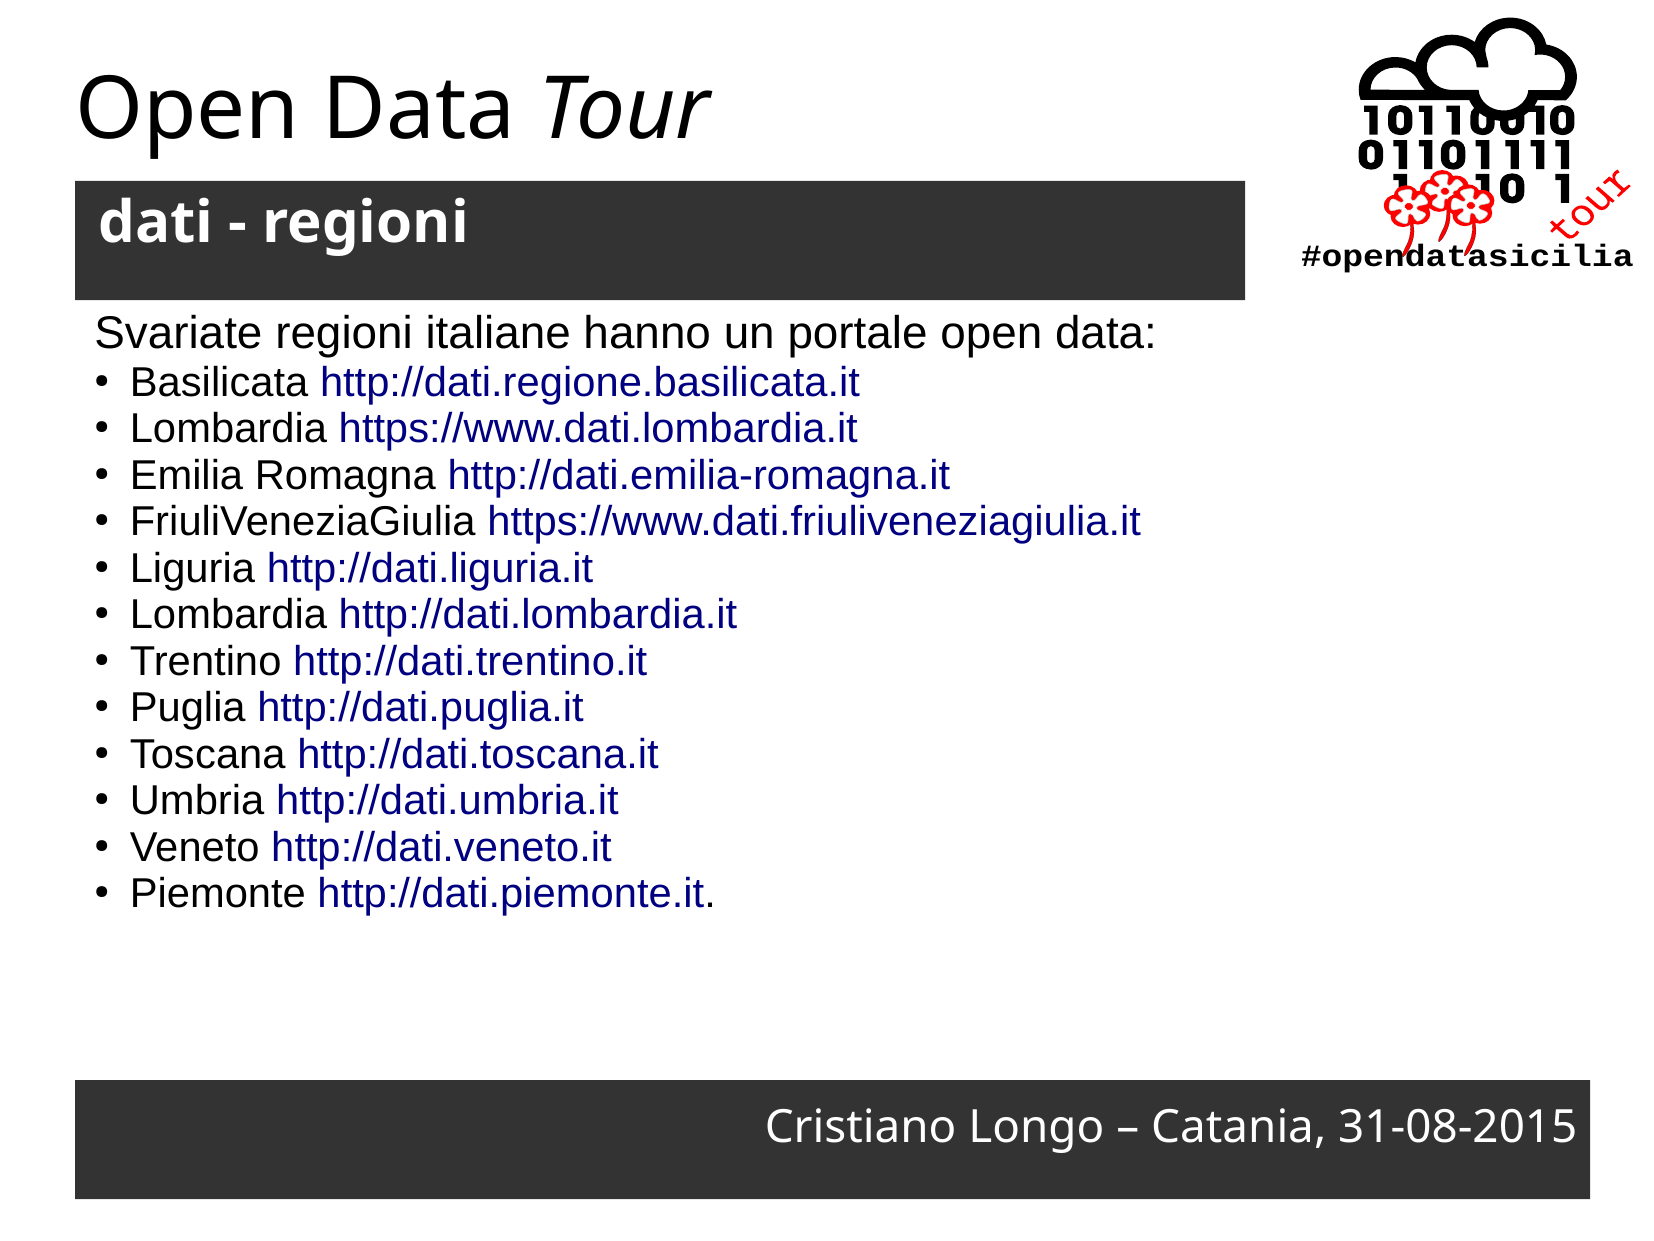

# Open Data Tour
 dati - regioni
Svariate regioni italiane hanno un portale open data:
Basilicata http://dati.regione.basilicata.it
Lombardia https://www.dati.lombardia.it
Emilia Romagna http://dati.emilia-romagna.it
FriuliVeneziaGiulia https://www.dati.friuliveneziagiulia.it
Liguria http://dati.liguria.it
Lombardia http://dati.lombardia.it
Trentino http://dati.trentino.it
Puglia http://dati.puglia.it
Toscana http://dati.toscana.it
Umbria http://dati.umbria.it
Veneto http://dati.veneto.it
Piemonte http://dati.piemonte.it.
 Cristiano Longo – Catania, 31-08-2015